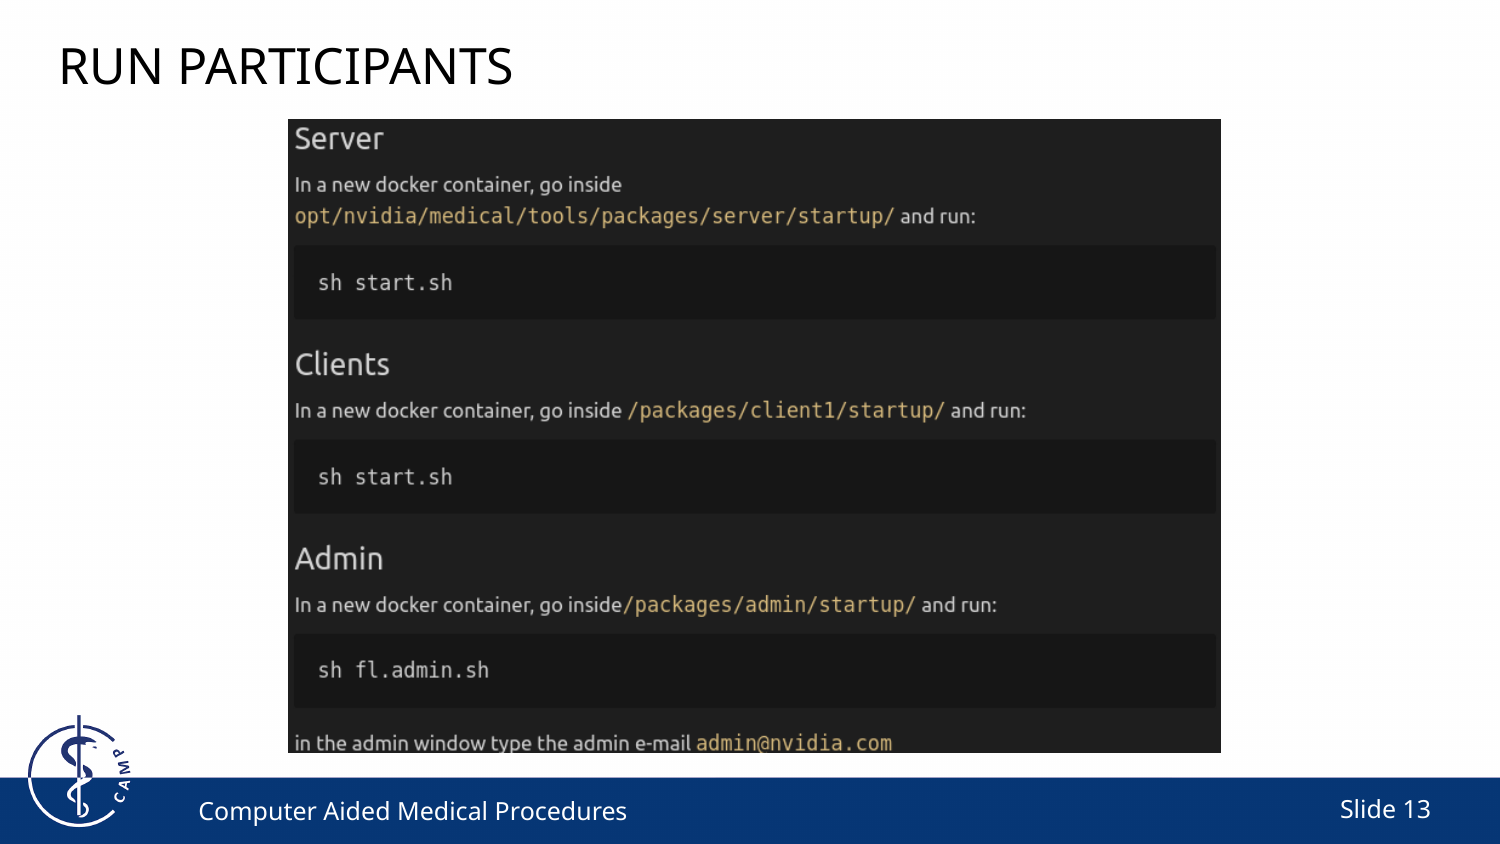

# RUN PARTICIPANTS
Computer Aided Medical Procedures
Slide